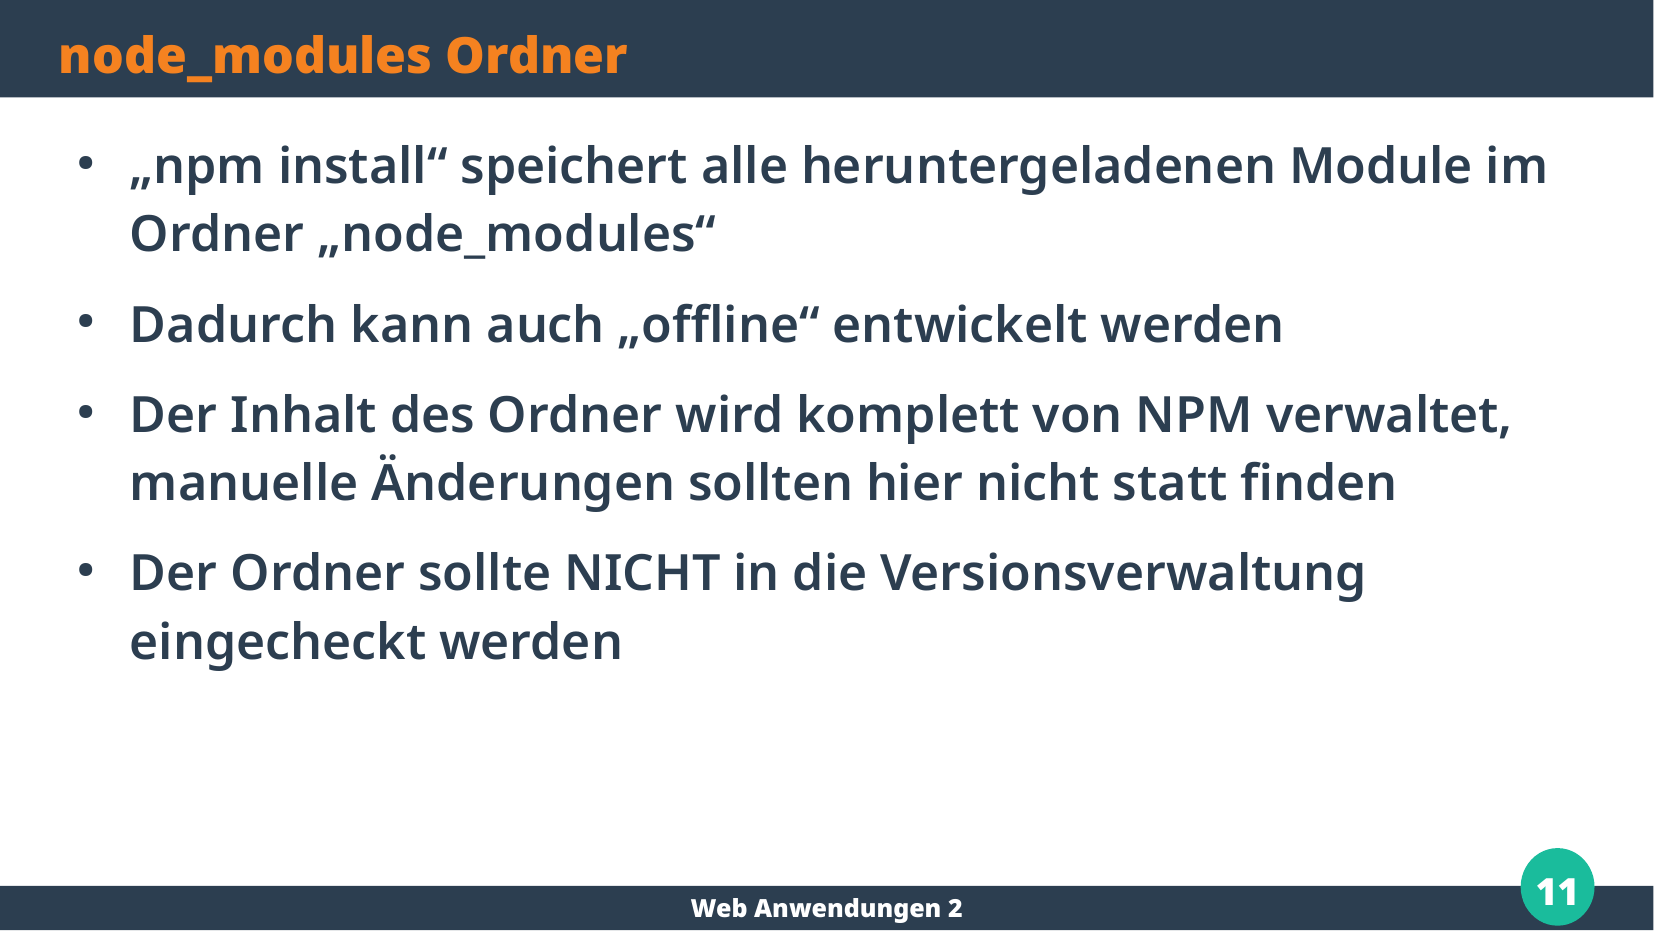

# node_modules Ordner
„npm install“ speichert alle heruntergeladenen Module im Ordner „node_modules“
Dadurch kann auch „offline“ entwickelt werden
Der Inhalt des Ordner wird komplett von NPM verwaltet, manuelle Änderungen sollten hier nicht statt finden
Der Ordner sollte NICHT in die Versionsverwaltung eingecheckt werden
11